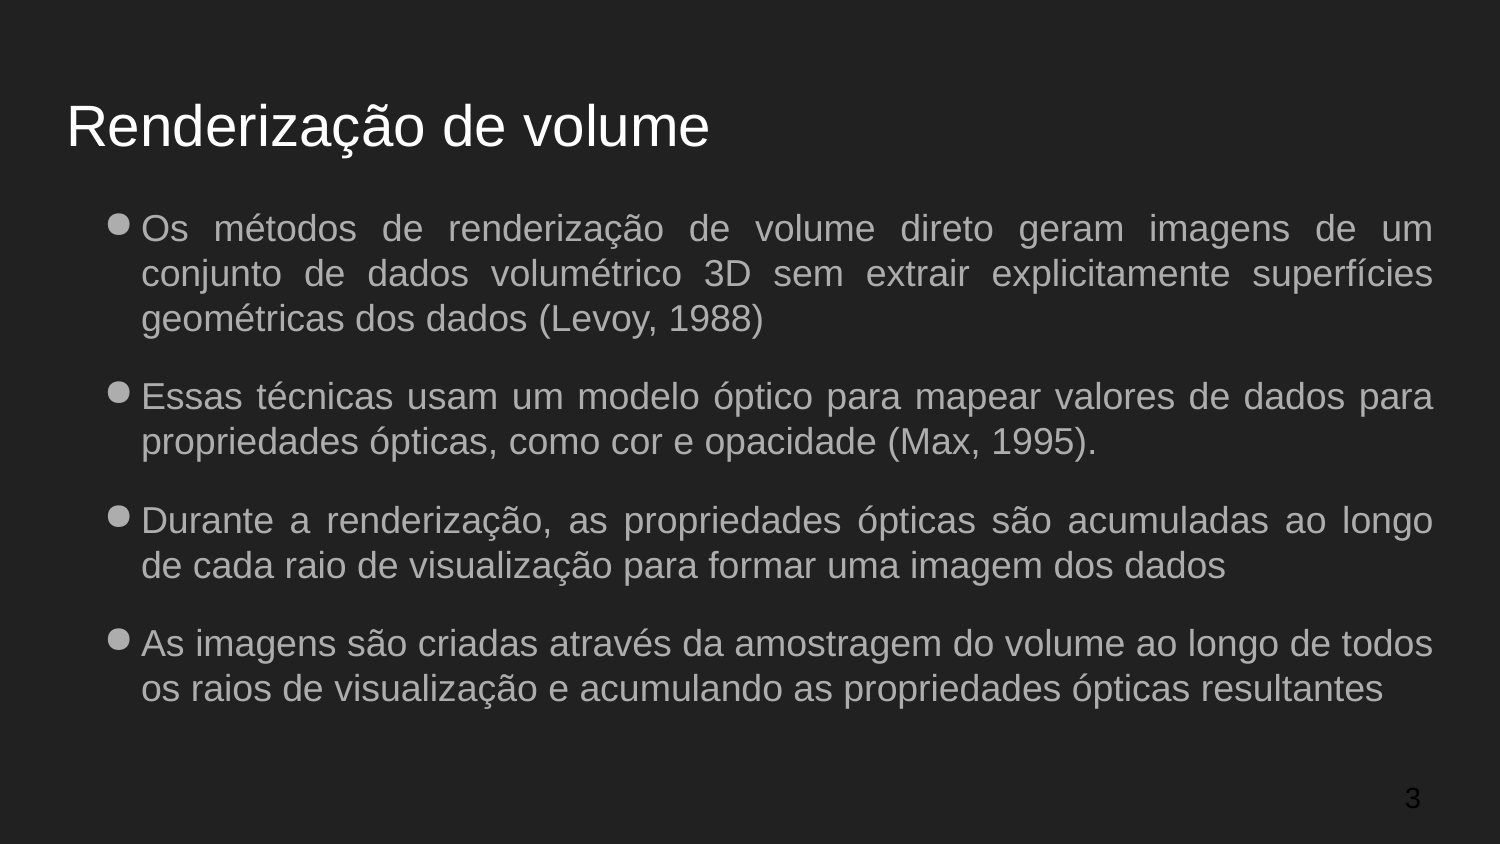

# Renderização de volume
Os métodos de renderização de volume direto geram imagens de um conjunto de dados volumétrico 3D sem extrair explicitamente superfícies geométricas dos dados (Levoy, 1988)
Essas técnicas usam um modelo óptico para mapear valores de dados para propriedades ópticas, como cor e opacidade (Max, 1995).
Durante a renderização, as propriedades ópticas são acumuladas ao longo de cada raio de visualização para formar uma imagem dos dados
As imagens são criadas através da amostragem do volume ao longo de todos os raios de visualização e acumulando as propriedades ópticas resultantes